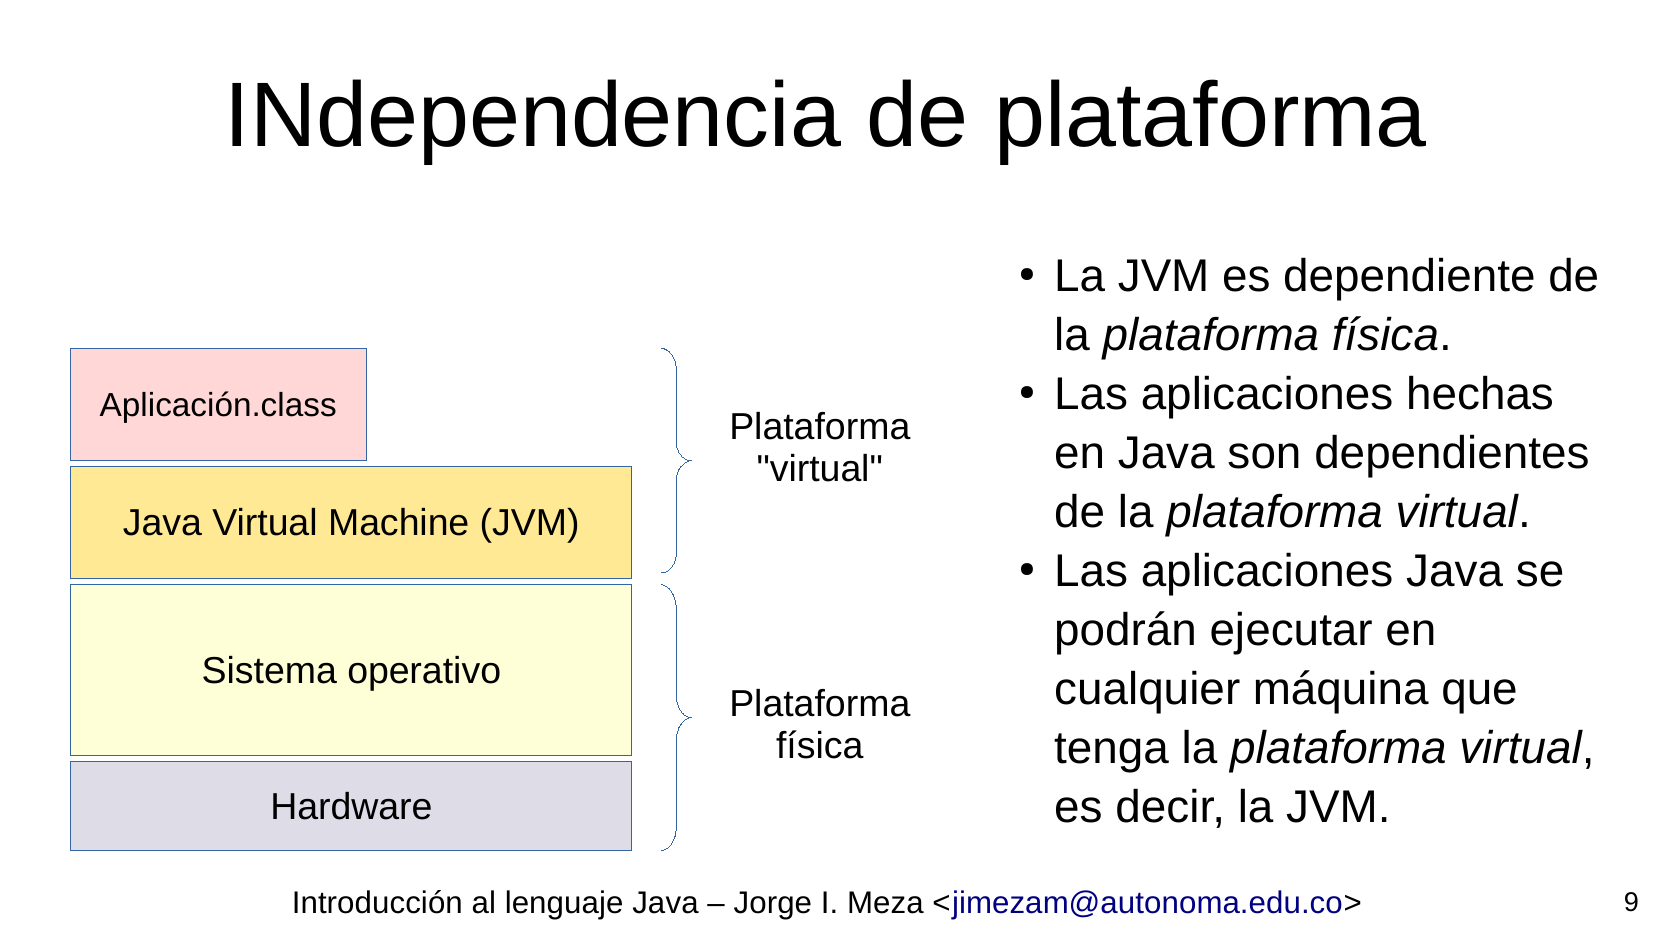

# INdependencia de plataforma
La JVM es dependiente de la plataforma física.
Las aplicaciones hechas en Java son dependientes de la plataforma virtual.
Las aplicaciones Java se podrán ejecutar en cualquier máquina que tenga la plataforma virtual, es decir, la JVM.
Aplicación.class
Plataforma
"virtual"
Java Virtual Machine (JVM)
Sistema operativo
Plataforma
física
Hardware